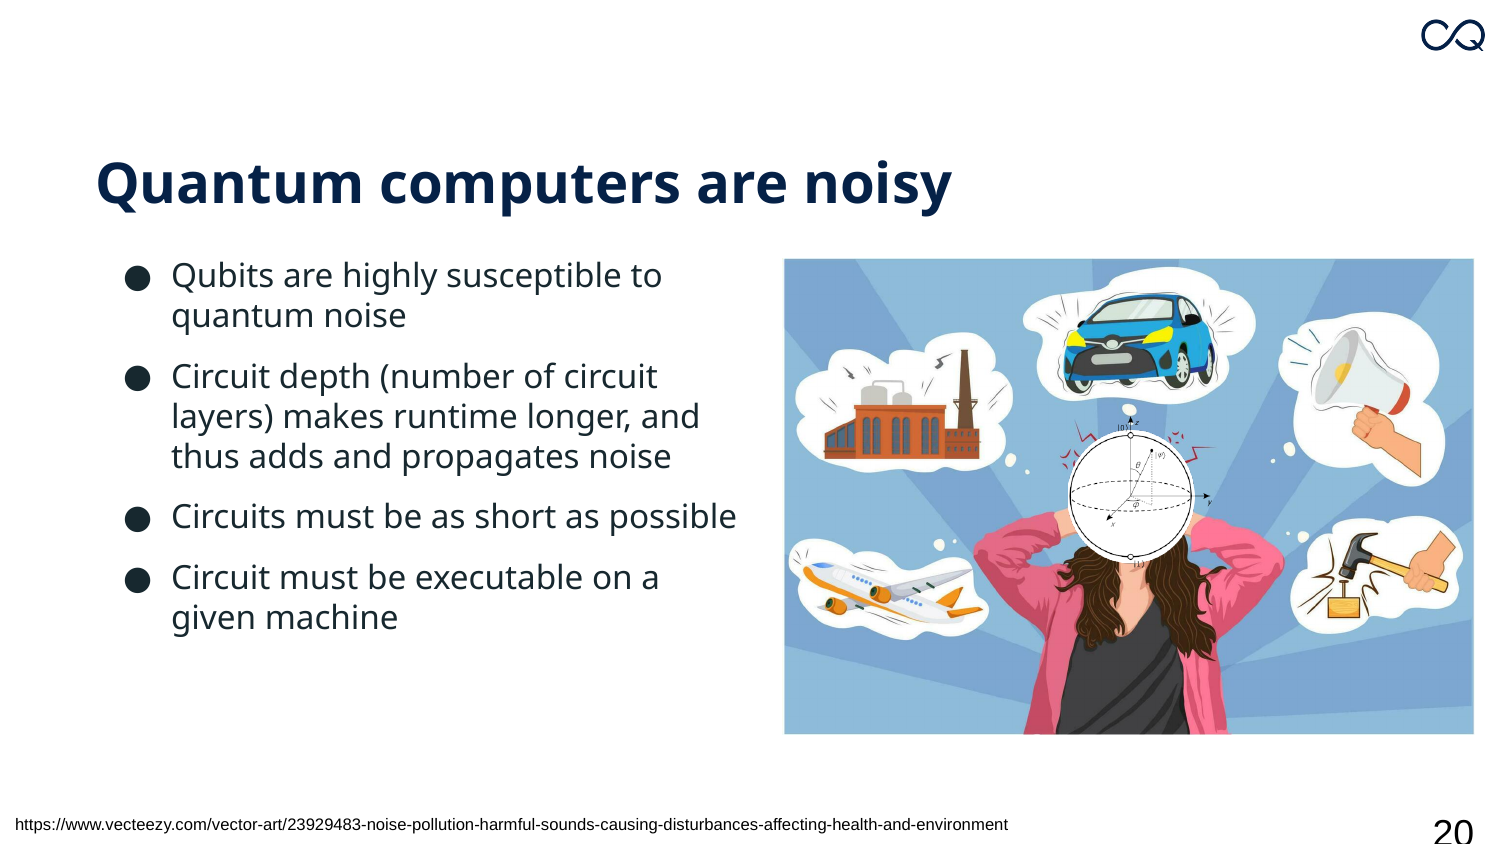

# Quantum computers are noisy
Qubits are highly susceptible to quantum noise
Circuit depth (number of circuit layers) makes runtime longer, and thus adds and propagates noise
Circuits must be as short as possible
Circuit must be executable on a given machine
https://www.vecteezy.com/vector-art/23929483-noise-pollution-harmful-sounds-causing-disturbances-affecting-health-and-environment